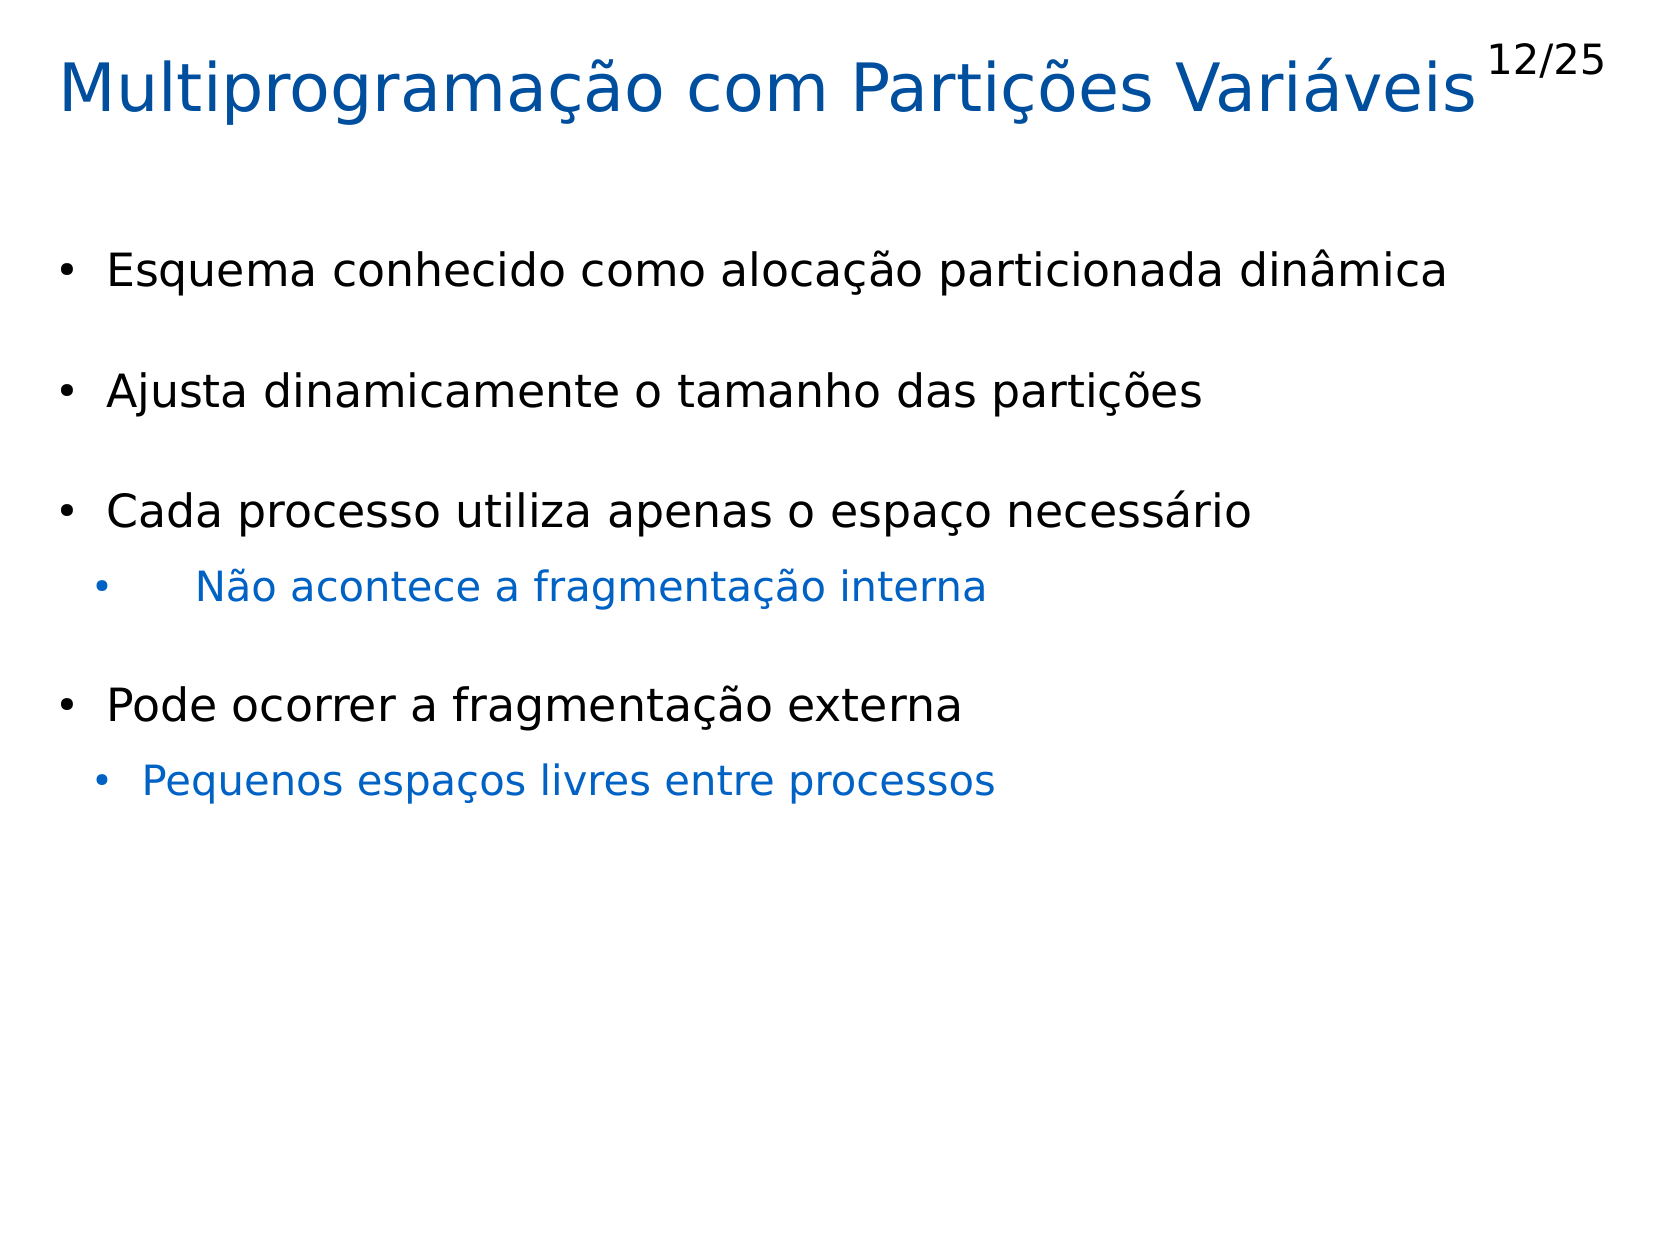

# Multiprogramação com Partições Variáveis
12
Esquema conhecido como alocação particionada dinâmica
Ajusta dinamicamente o tamanho das partições
Cada processo utiliza apenas o espaço necessário
 Não acontece a fragmentação interna
Pode ocorrer a fragmentação externa
Pequenos espaços livres entre processos